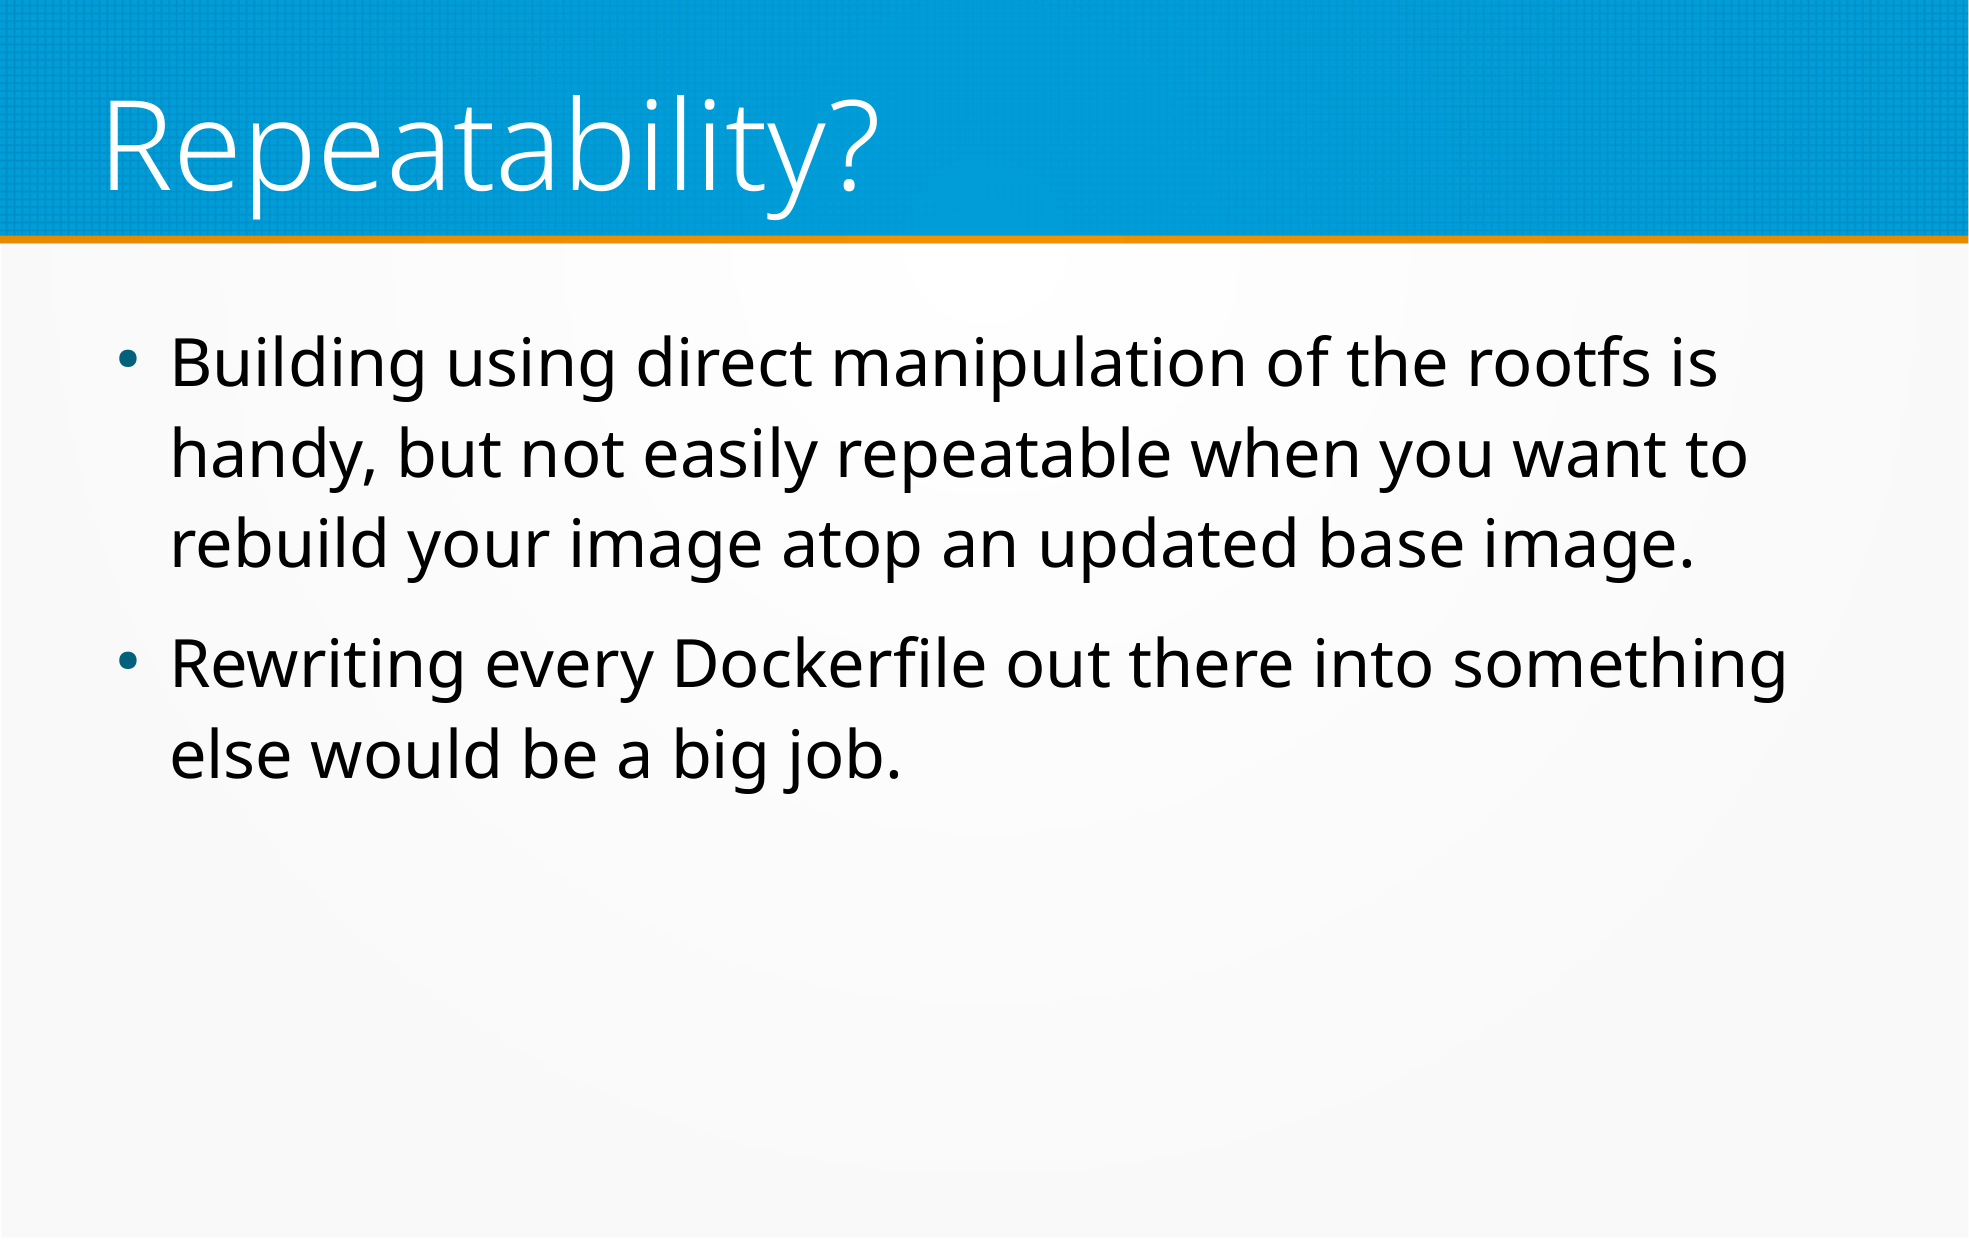

# Repeatability?
Building using direct manipulation of the rootfs is handy, but not easily repeatable when you want to rebuild your image atop an updated base image.
Rewriting every Dockerfile out there into something else would be a big job.